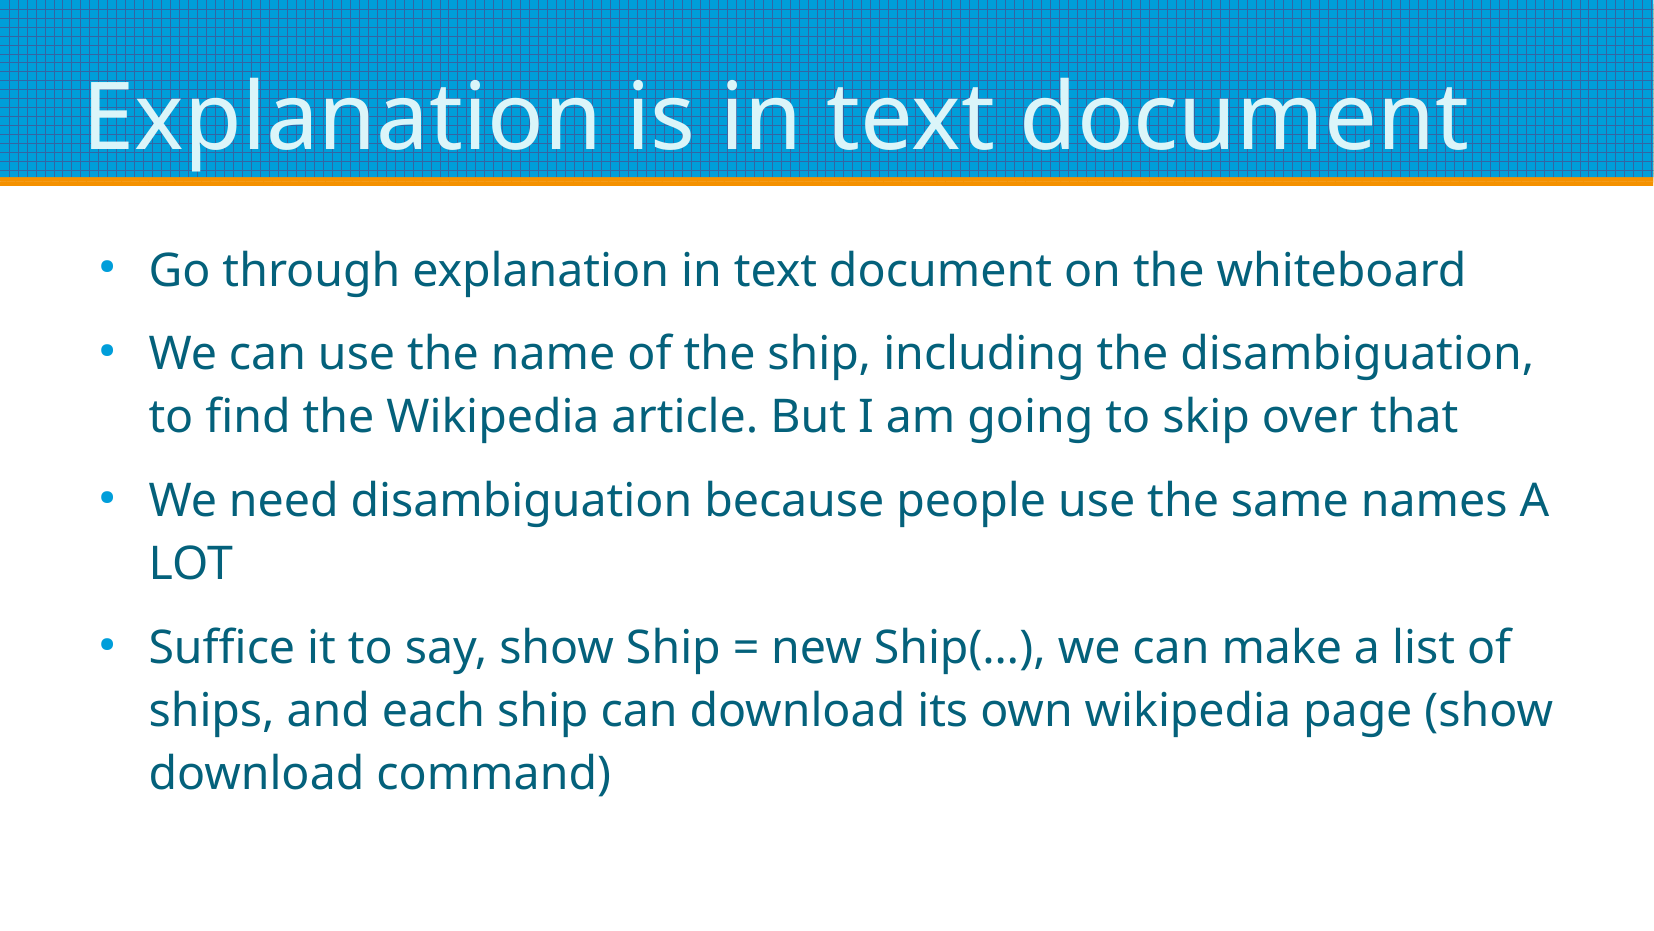

# Explanation is in text document
Go through explanation in text document on the whiteboard
We can use the name of the ship, including the disambiguation, to find the Wikipedia article. But I am going to skip over that
We need disambiguation because people use the same names A LOT
Suffice it to say, show Ship = new Ship(…), we can make a list of ships, and each ship can download its own wikipedia page (show download command)